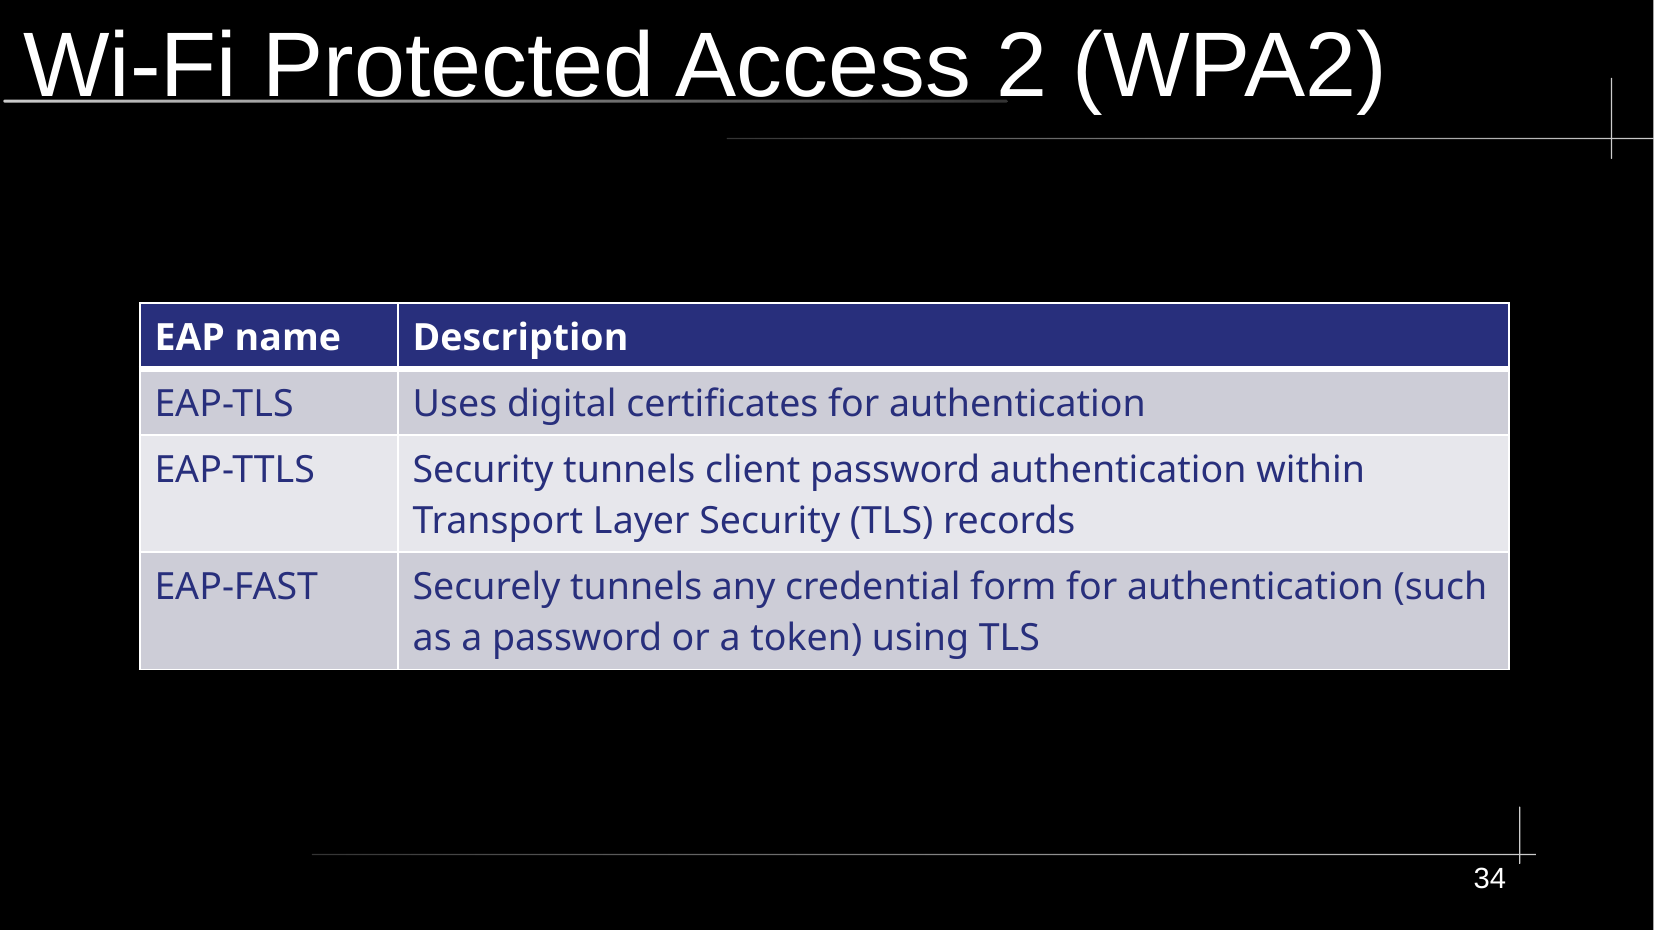

# Wi-Fi Protected Access 2 (WPA2)
| EAP name | Description |
| --- | --- |
| EAP-TLS | Uses digital certificates for authentication |
| EAP-TTLS | Security tunnels client password authentication within Transport Layer Security (TLS) records |
| EAP-FAST | Securely tunnels any credential form for authentication (such as a password or a token) using TLS |
34